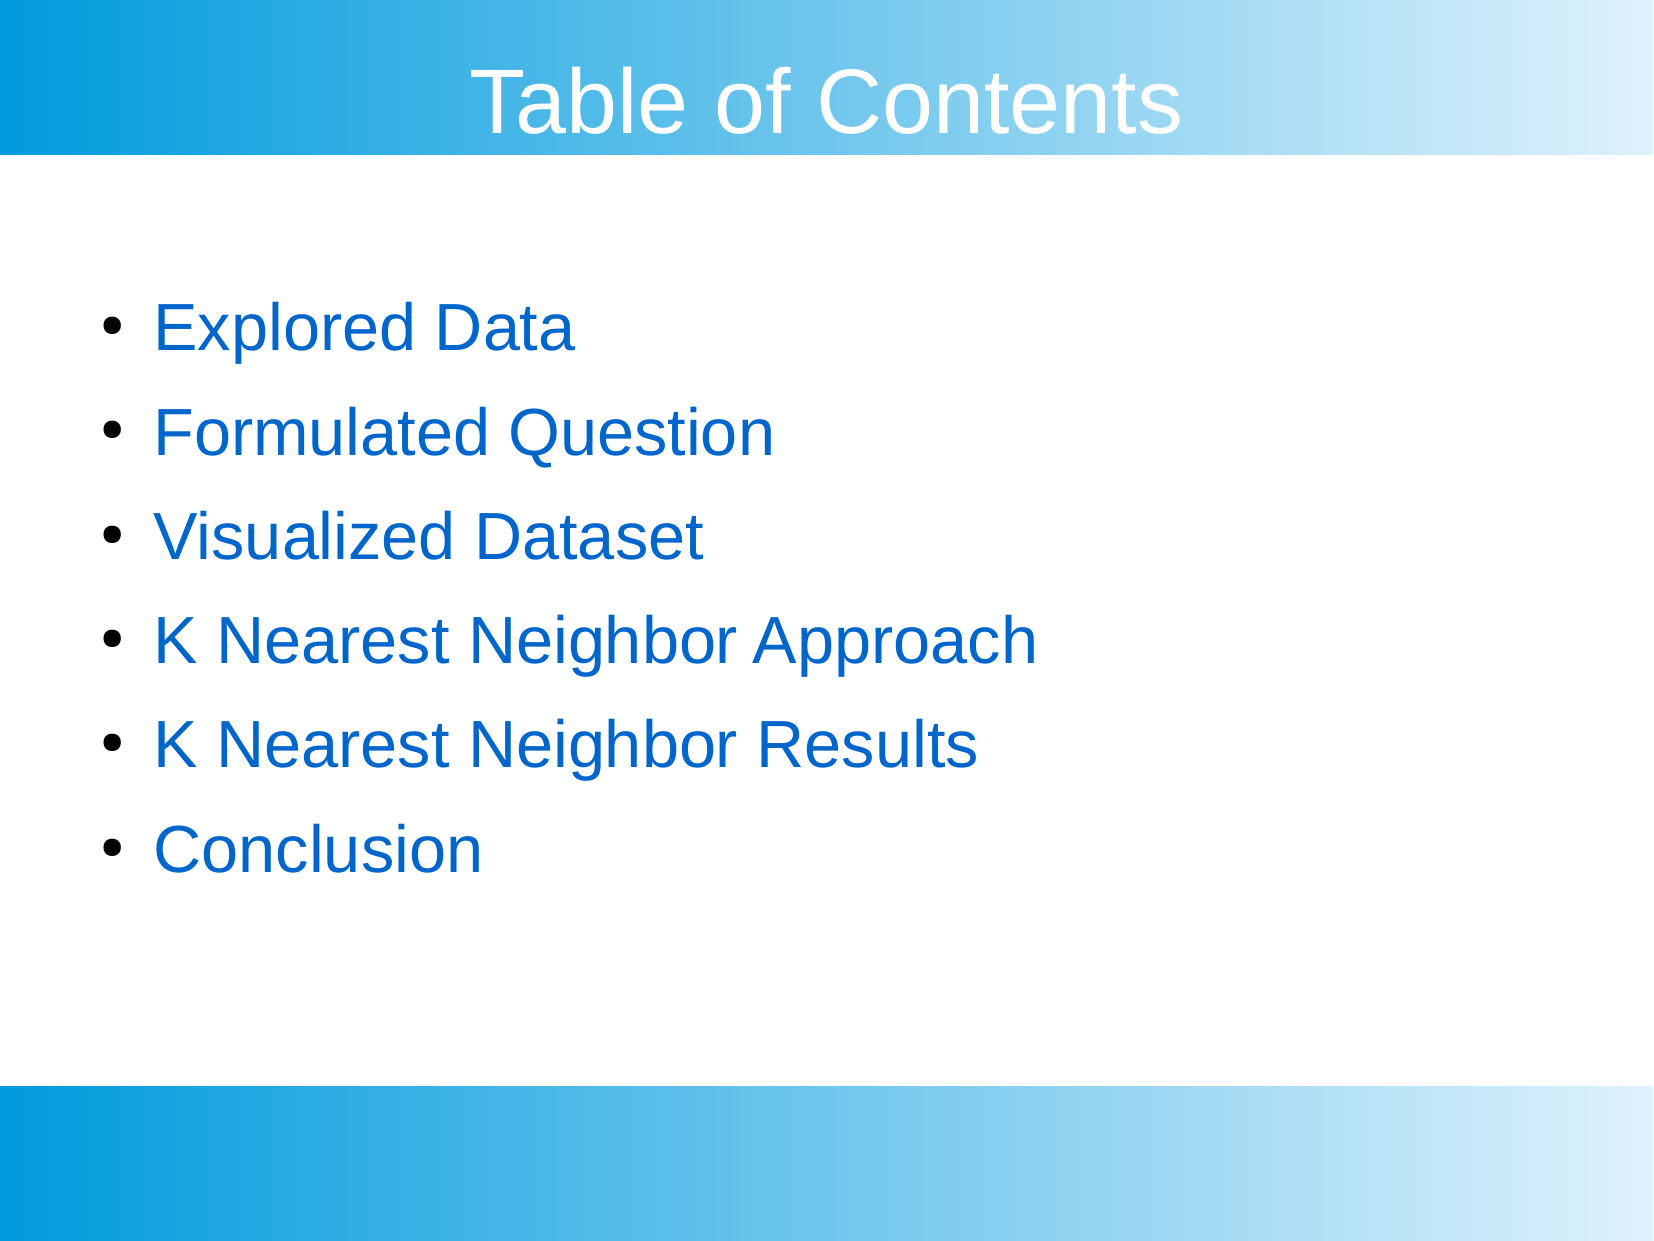

# Table of Contents
Explored Data
Formulated Question
Visualized Dataset
K Nearest Neighbor Approach
K Nearest Neighbor Results
Conclusion